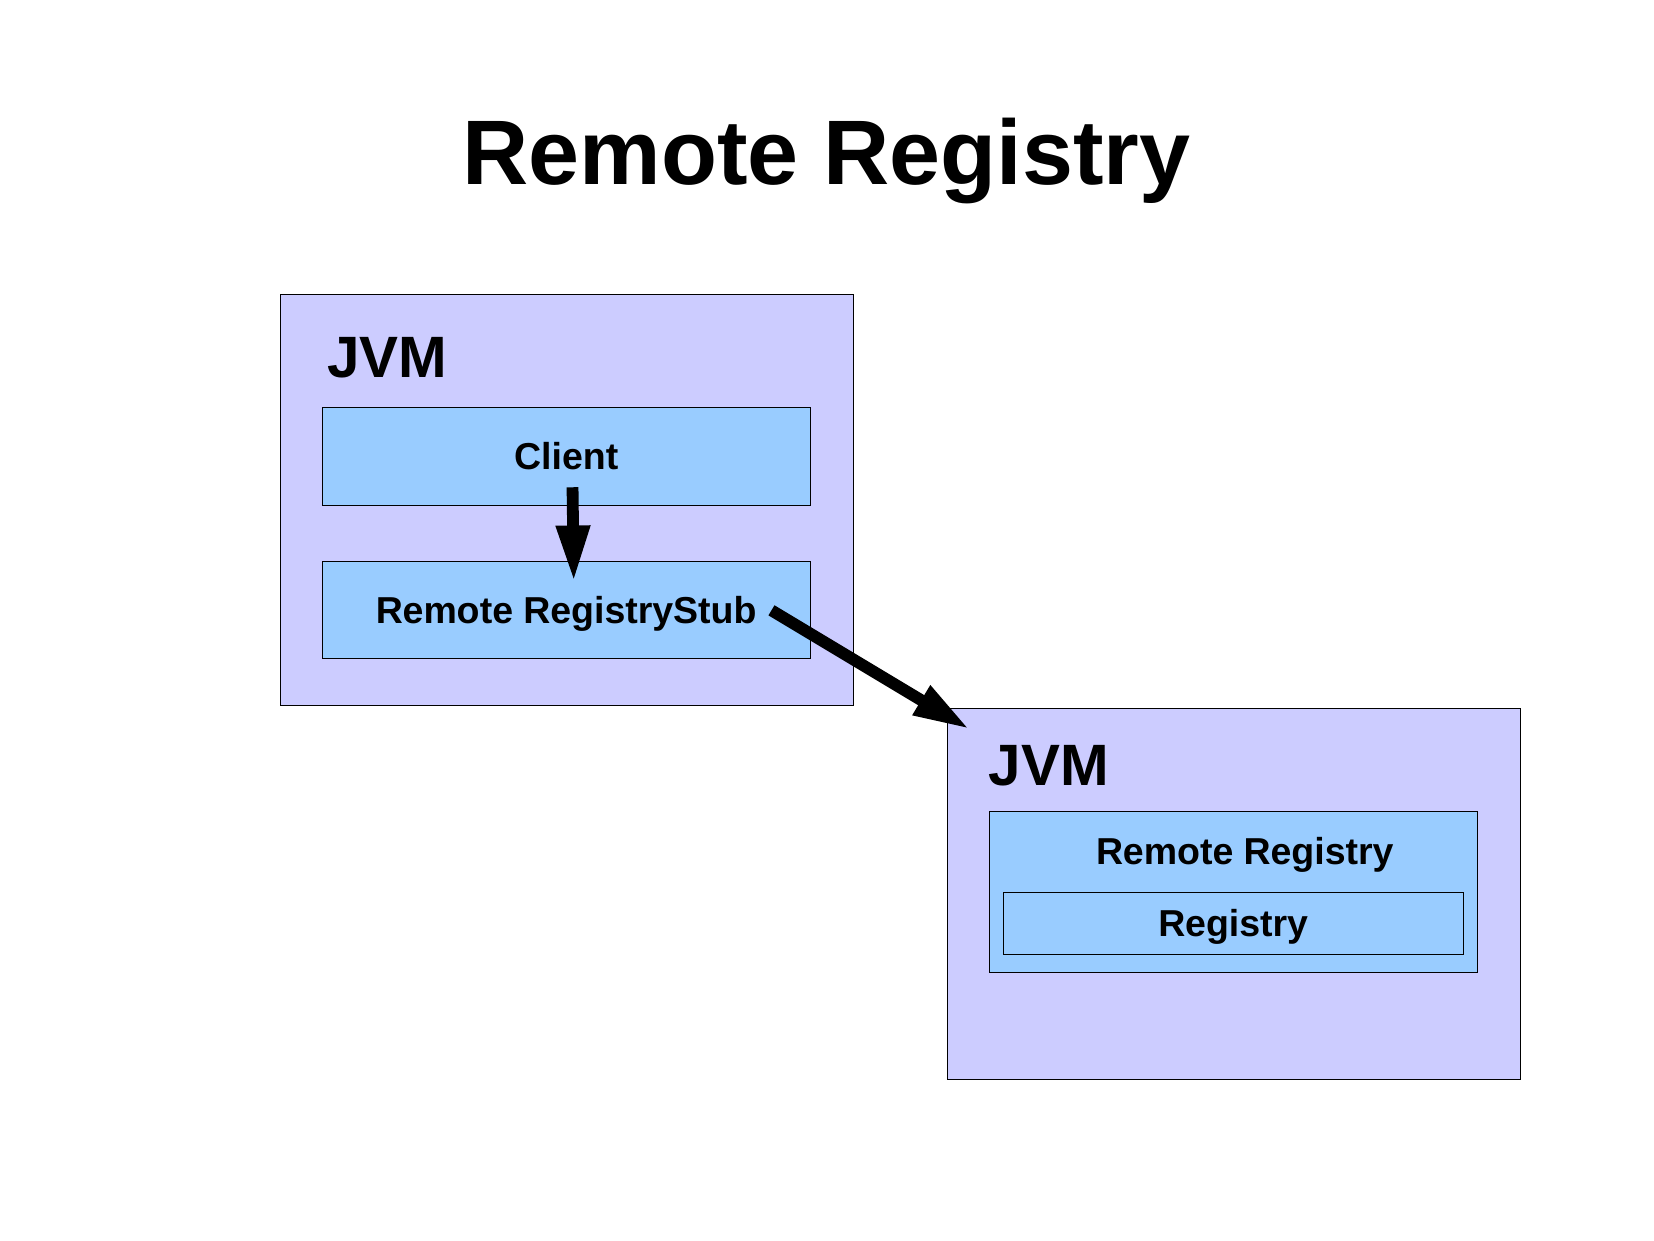

# Remote Registry
JVM
Client
Client
Remote RegistryStub
JVM
Remote Registry
Registry